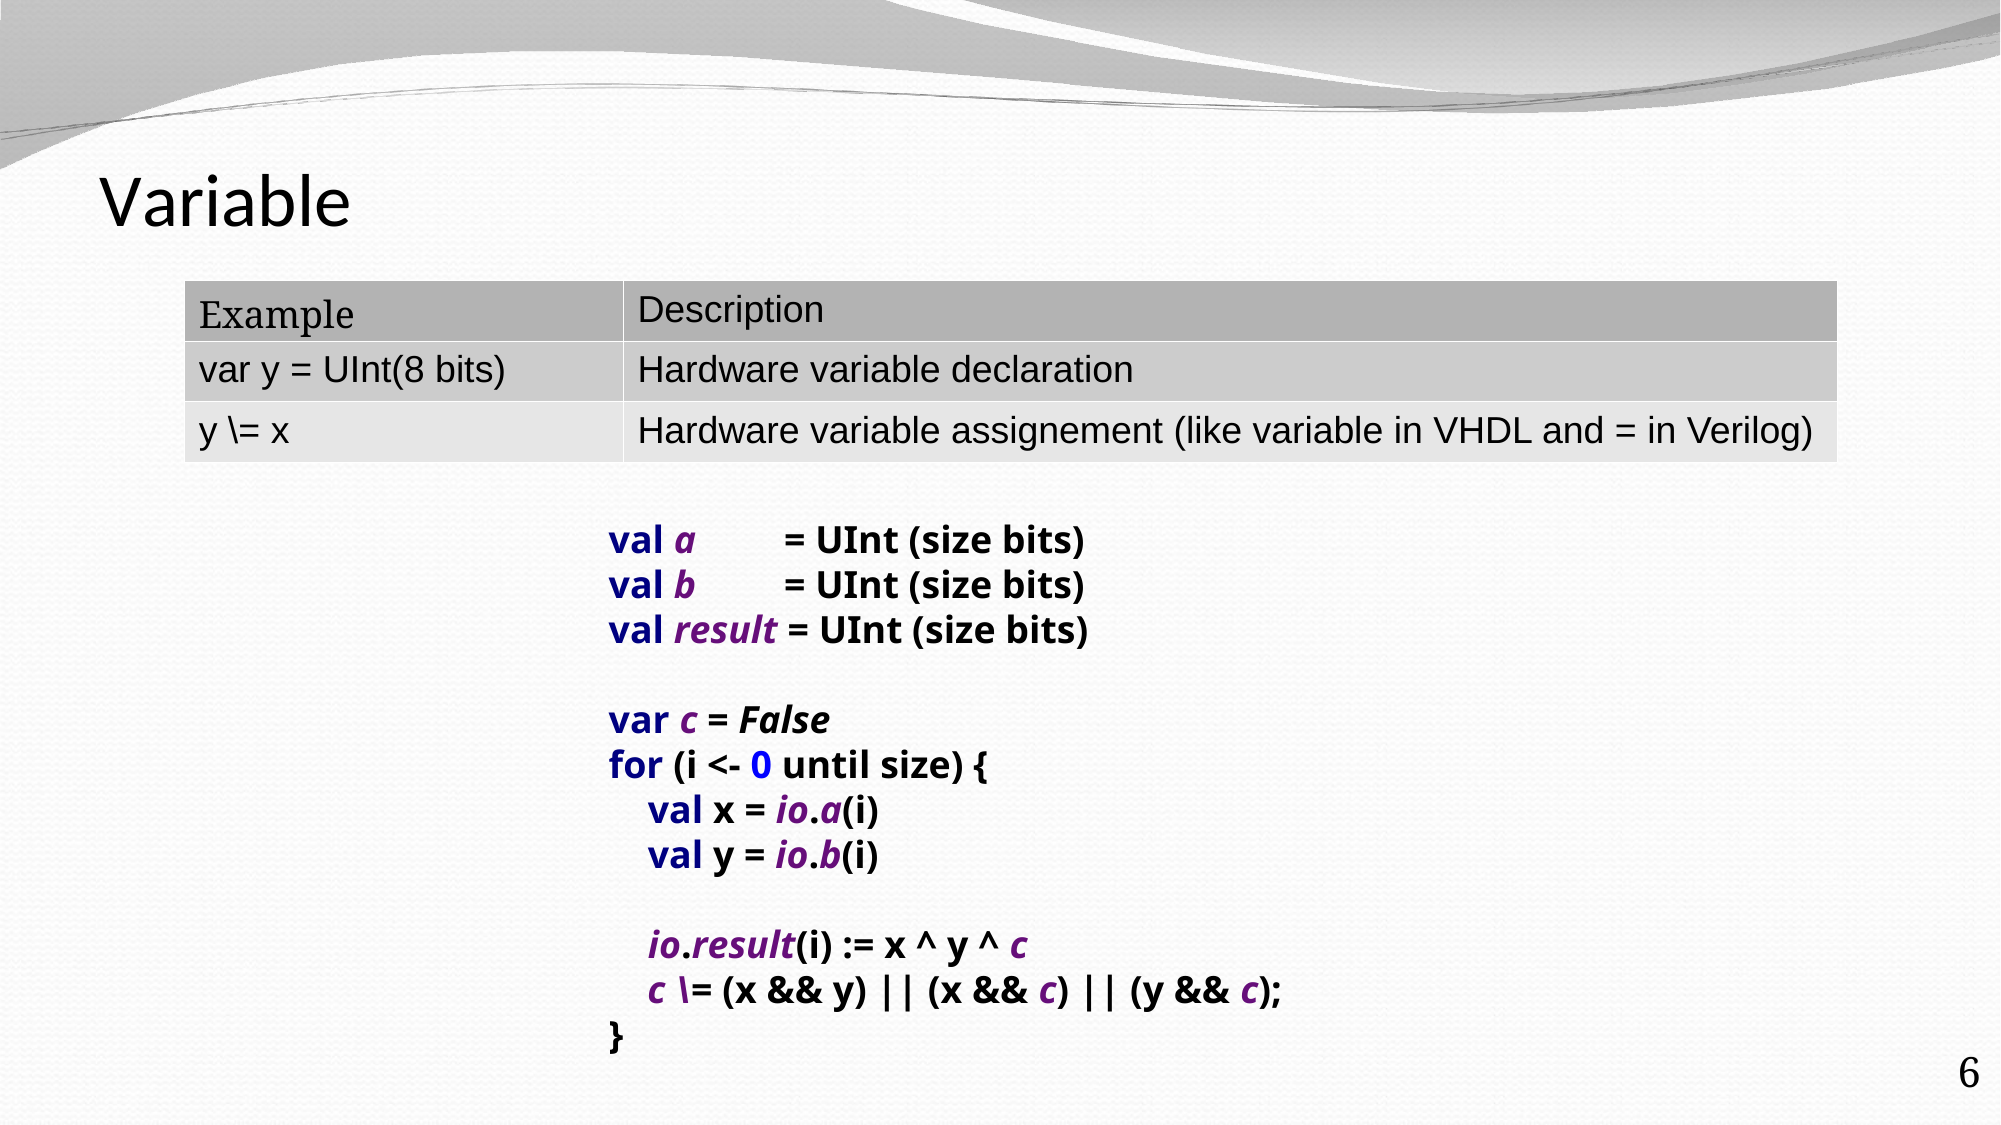

# Variable
| Example | Description |
| --- | --- |
| var y = UInt(8 bits) | Hardware variable declaration |
| y \= x | Hardware variable assignement (like variable in VHDL and = in Verilog) |
 val a = UInt (size bits)
 val b = UInt (size bits)
 val result = UInt (size bits)
 var c = False
 for (i <- 0 until size) {
 val x = io.a(i)
 val y = io.b(i)
 io.result(i) := x ^ y ^ c
 c \= (x && y) || (x && c) || (y && c);
 }